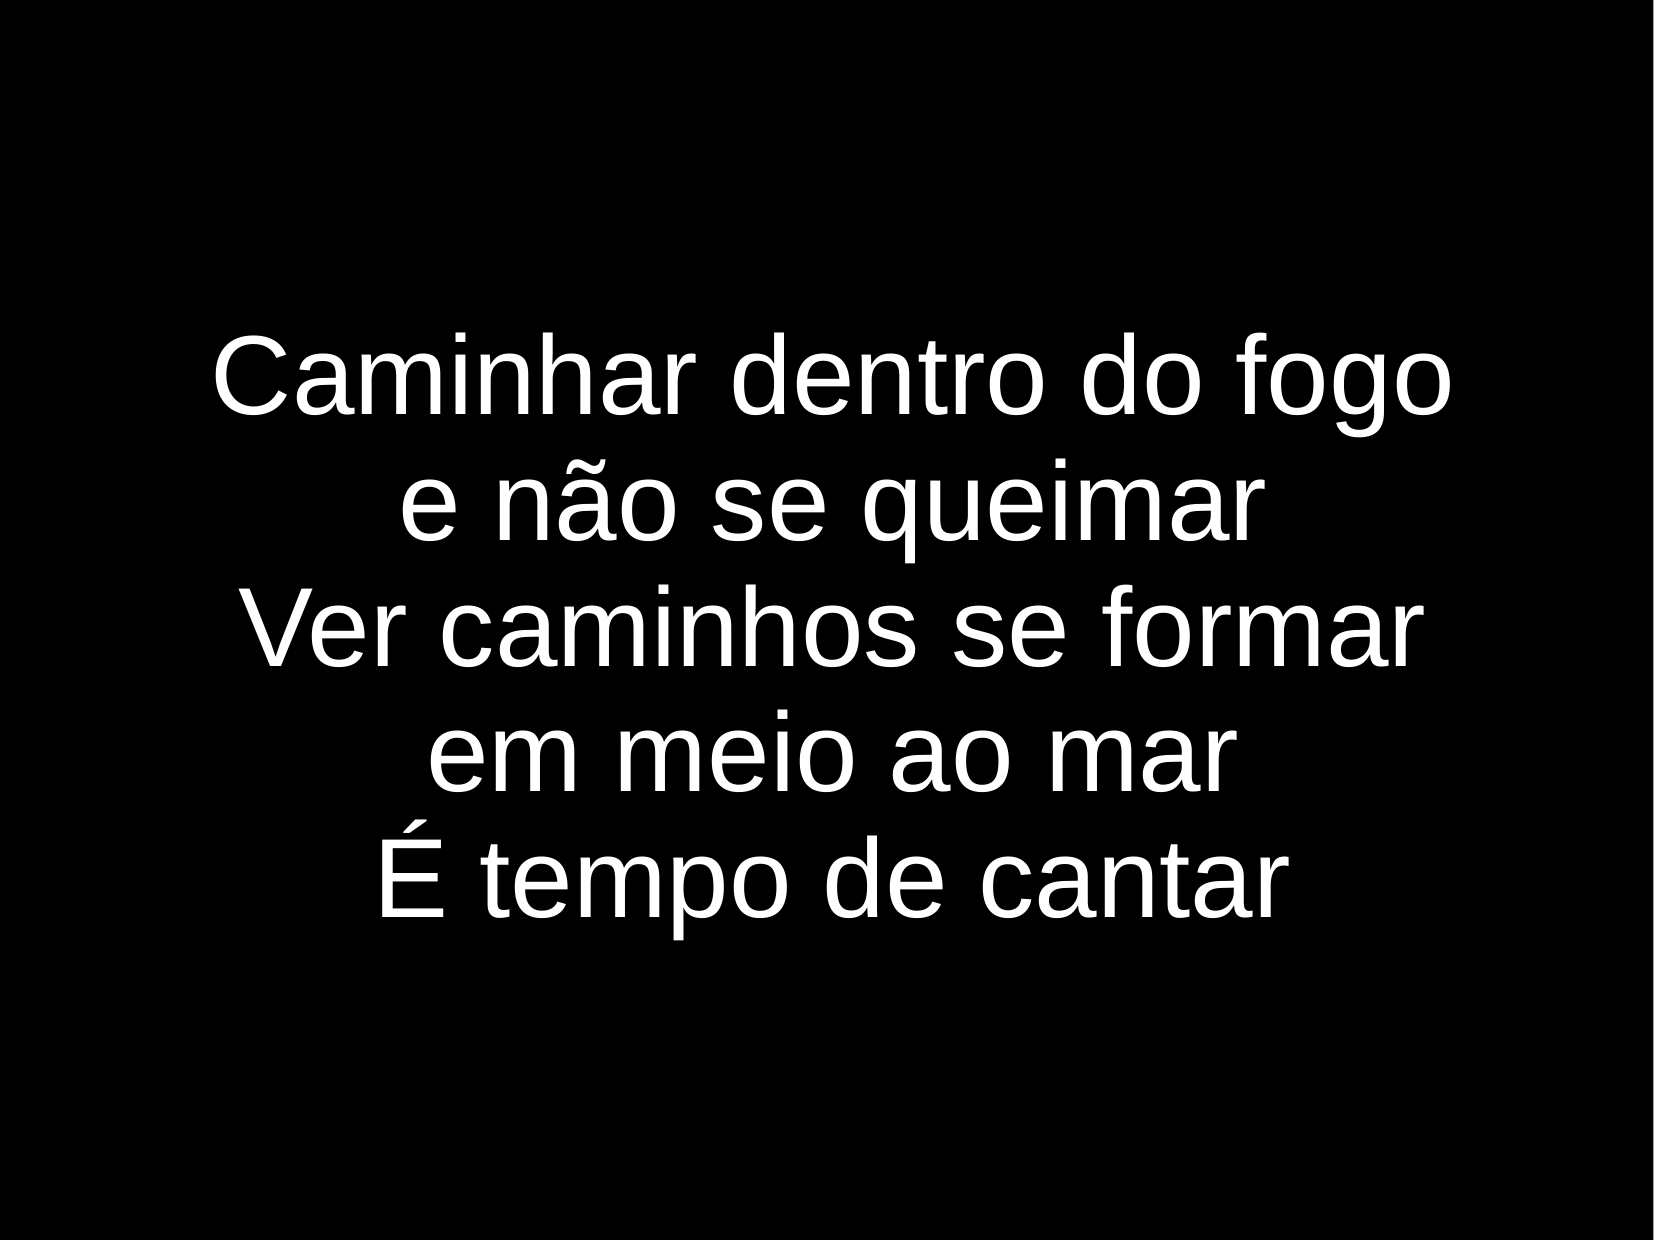

# Caminhar dentro do fogo
e não se queimar
Ver caminhos se formar
em meio ao mar
É tempo de cantar